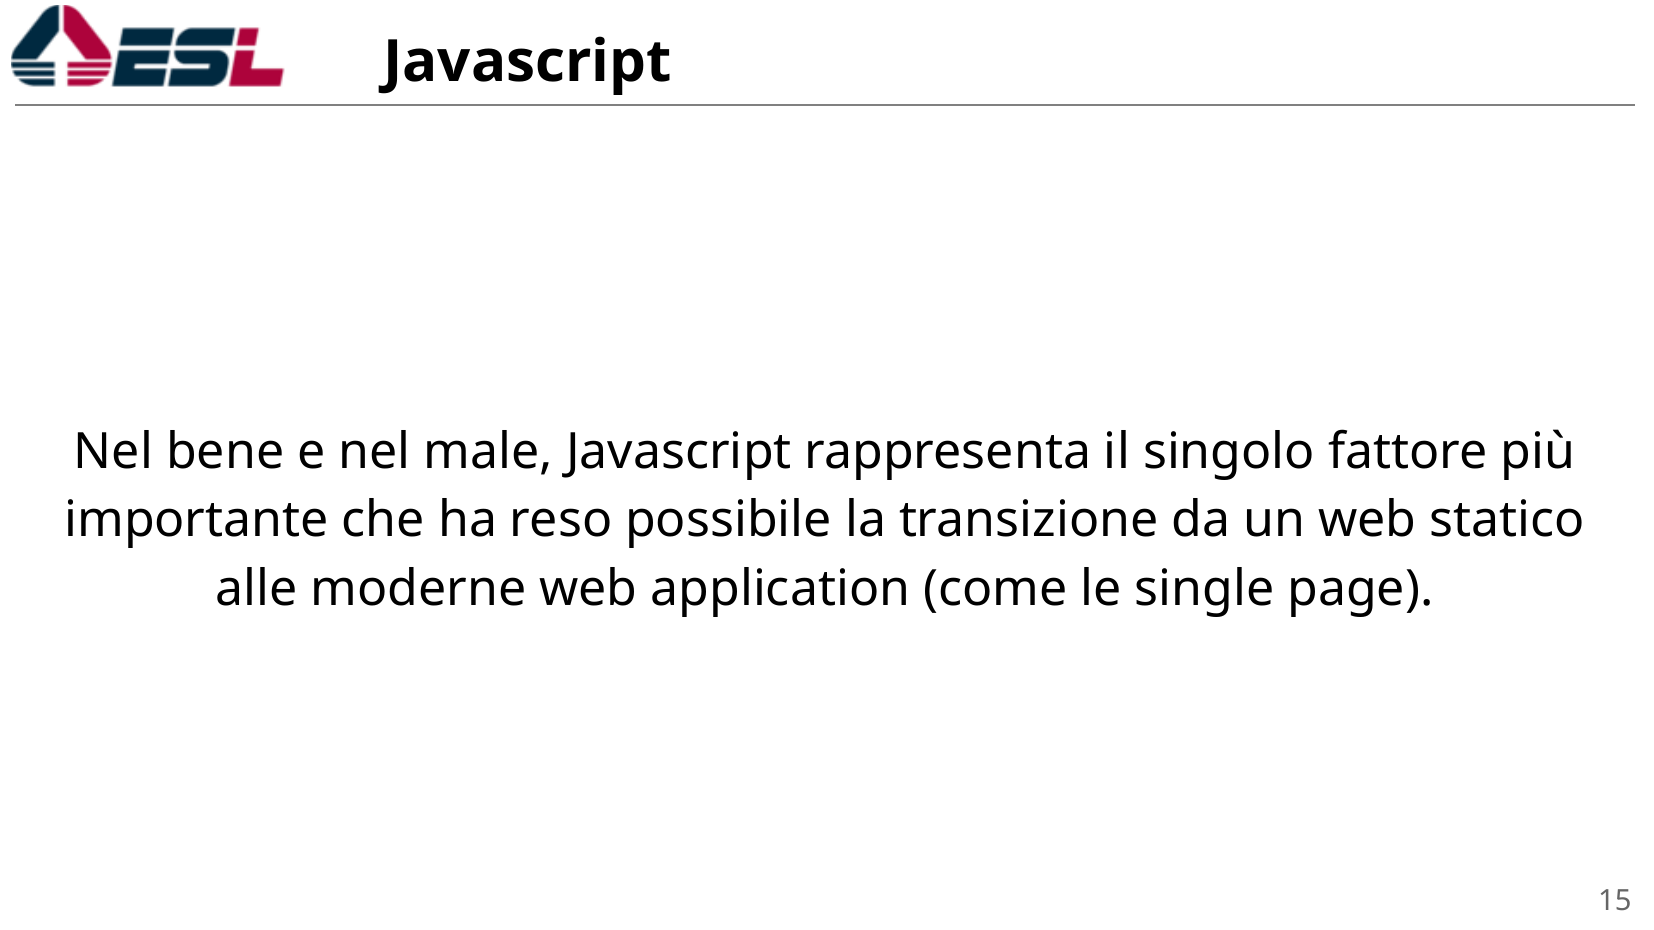

# Javascript
Nel bene e nel male, Javascript rappresenta il singolo fattore più importante che ha reso possibile la transizione da un web statico alle moderne web application (come le single page).